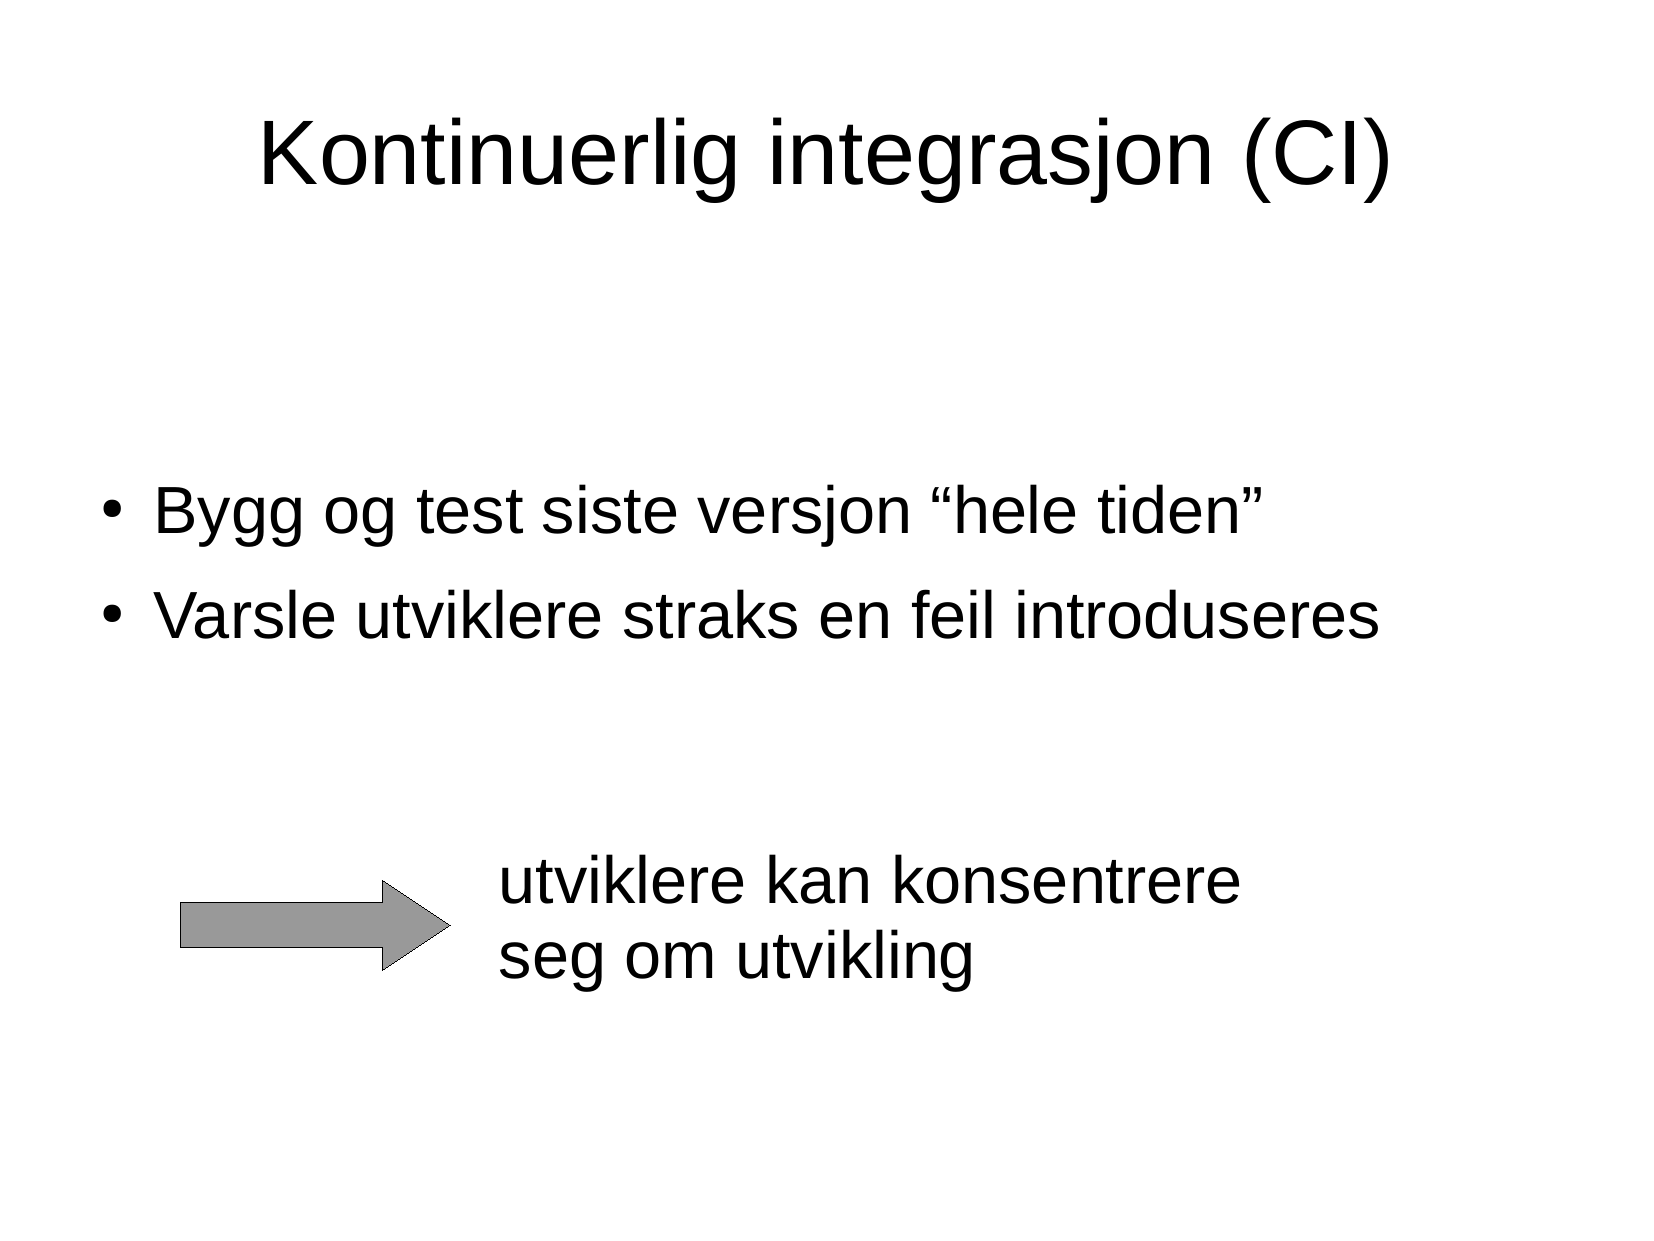

# Kontinuerlig integrasjon (CI)
Bygg og test siste versjon “hele tiden”
Varsle utviklere straks en feil introduseres
utviklere kan konsentrere
seg om utvikling